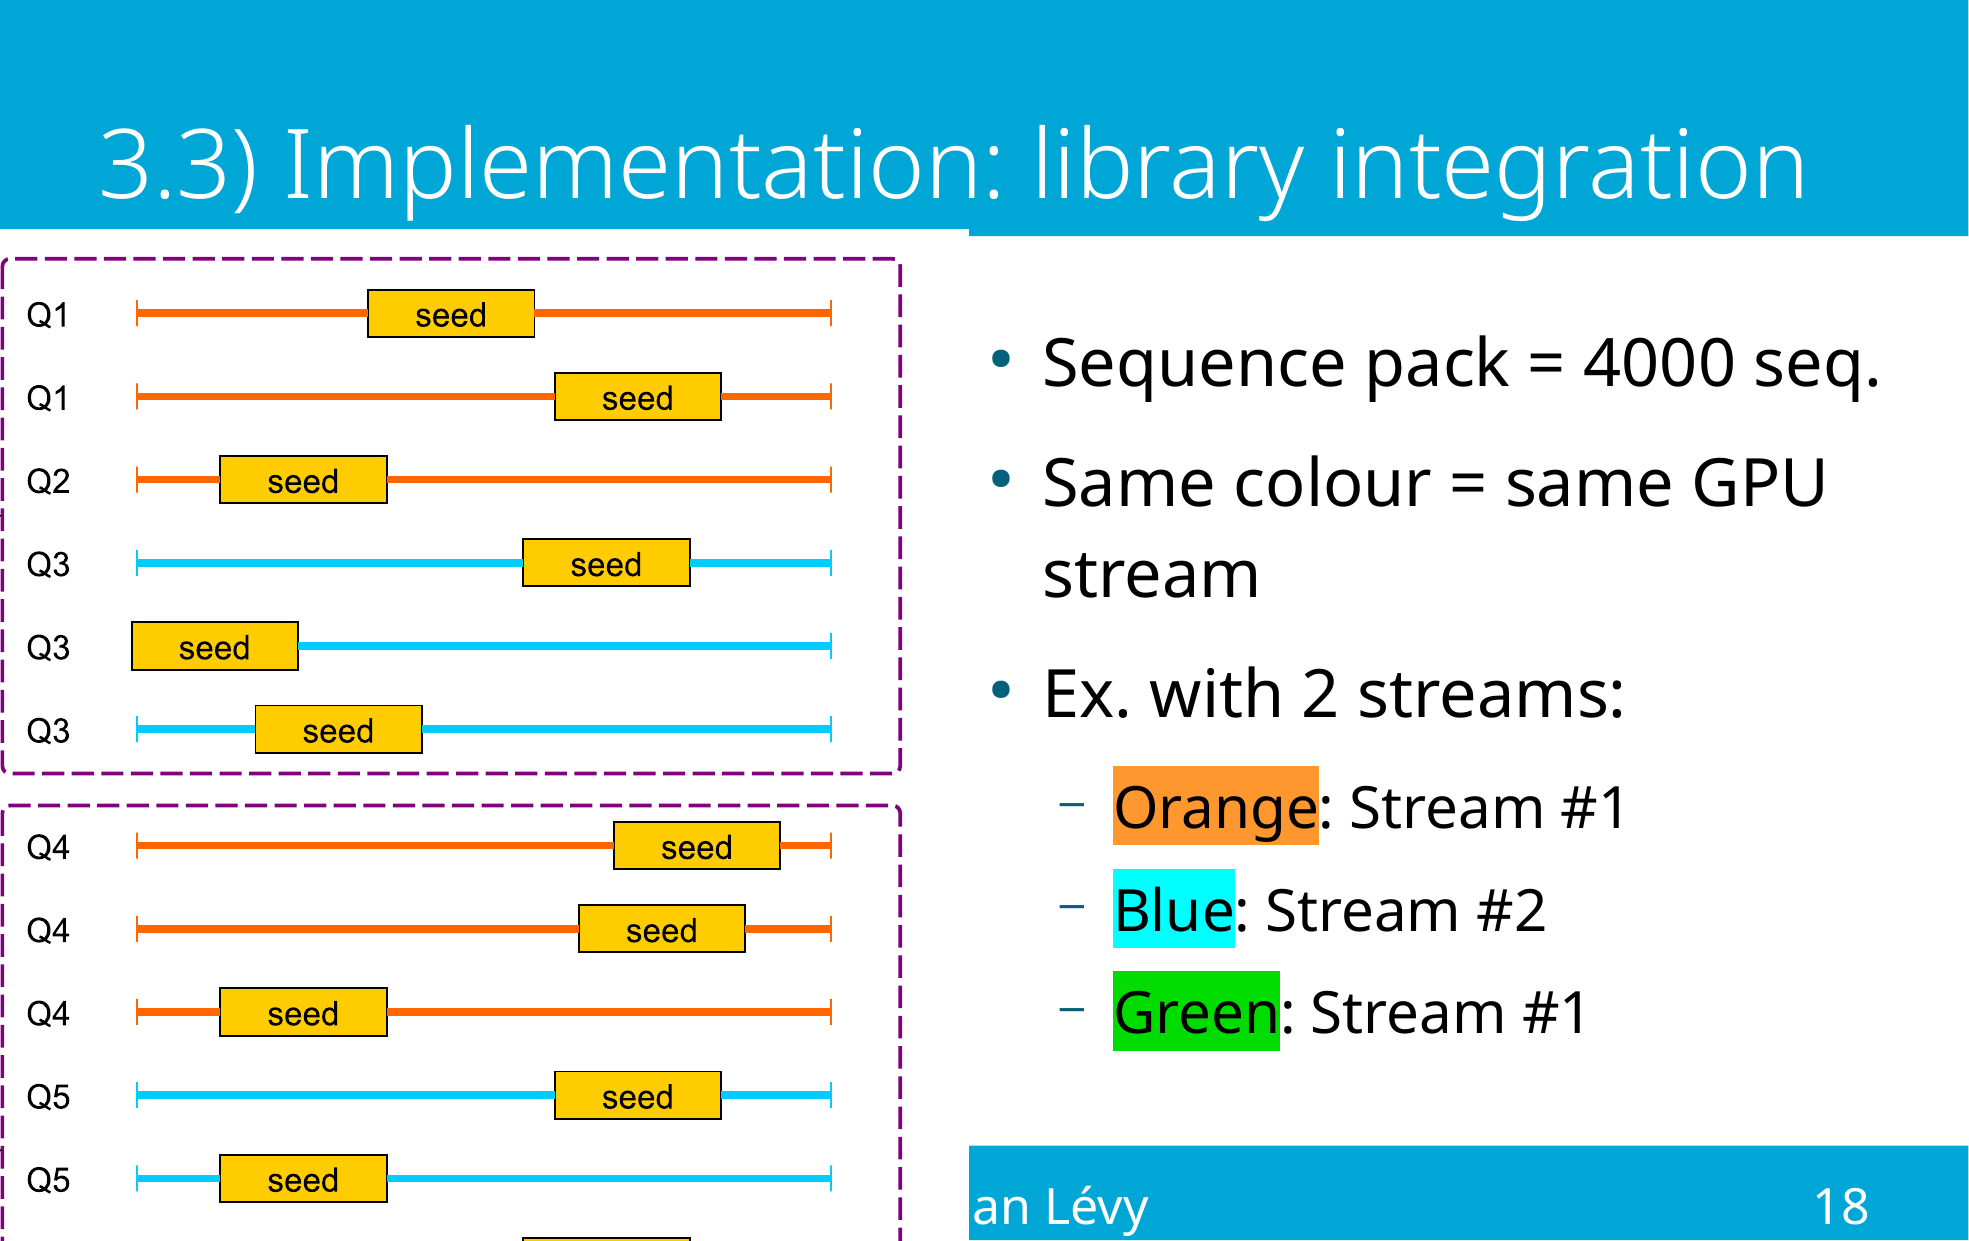

# 3.3) Implementation: library integration
Sequence pack = 4000 seq.
Same colour = same GPU stream
Ex. with 2 streams:
Orange: Stream #1
Blue: Stream #2
Green: Stream #1
Jonathan Lévy
18